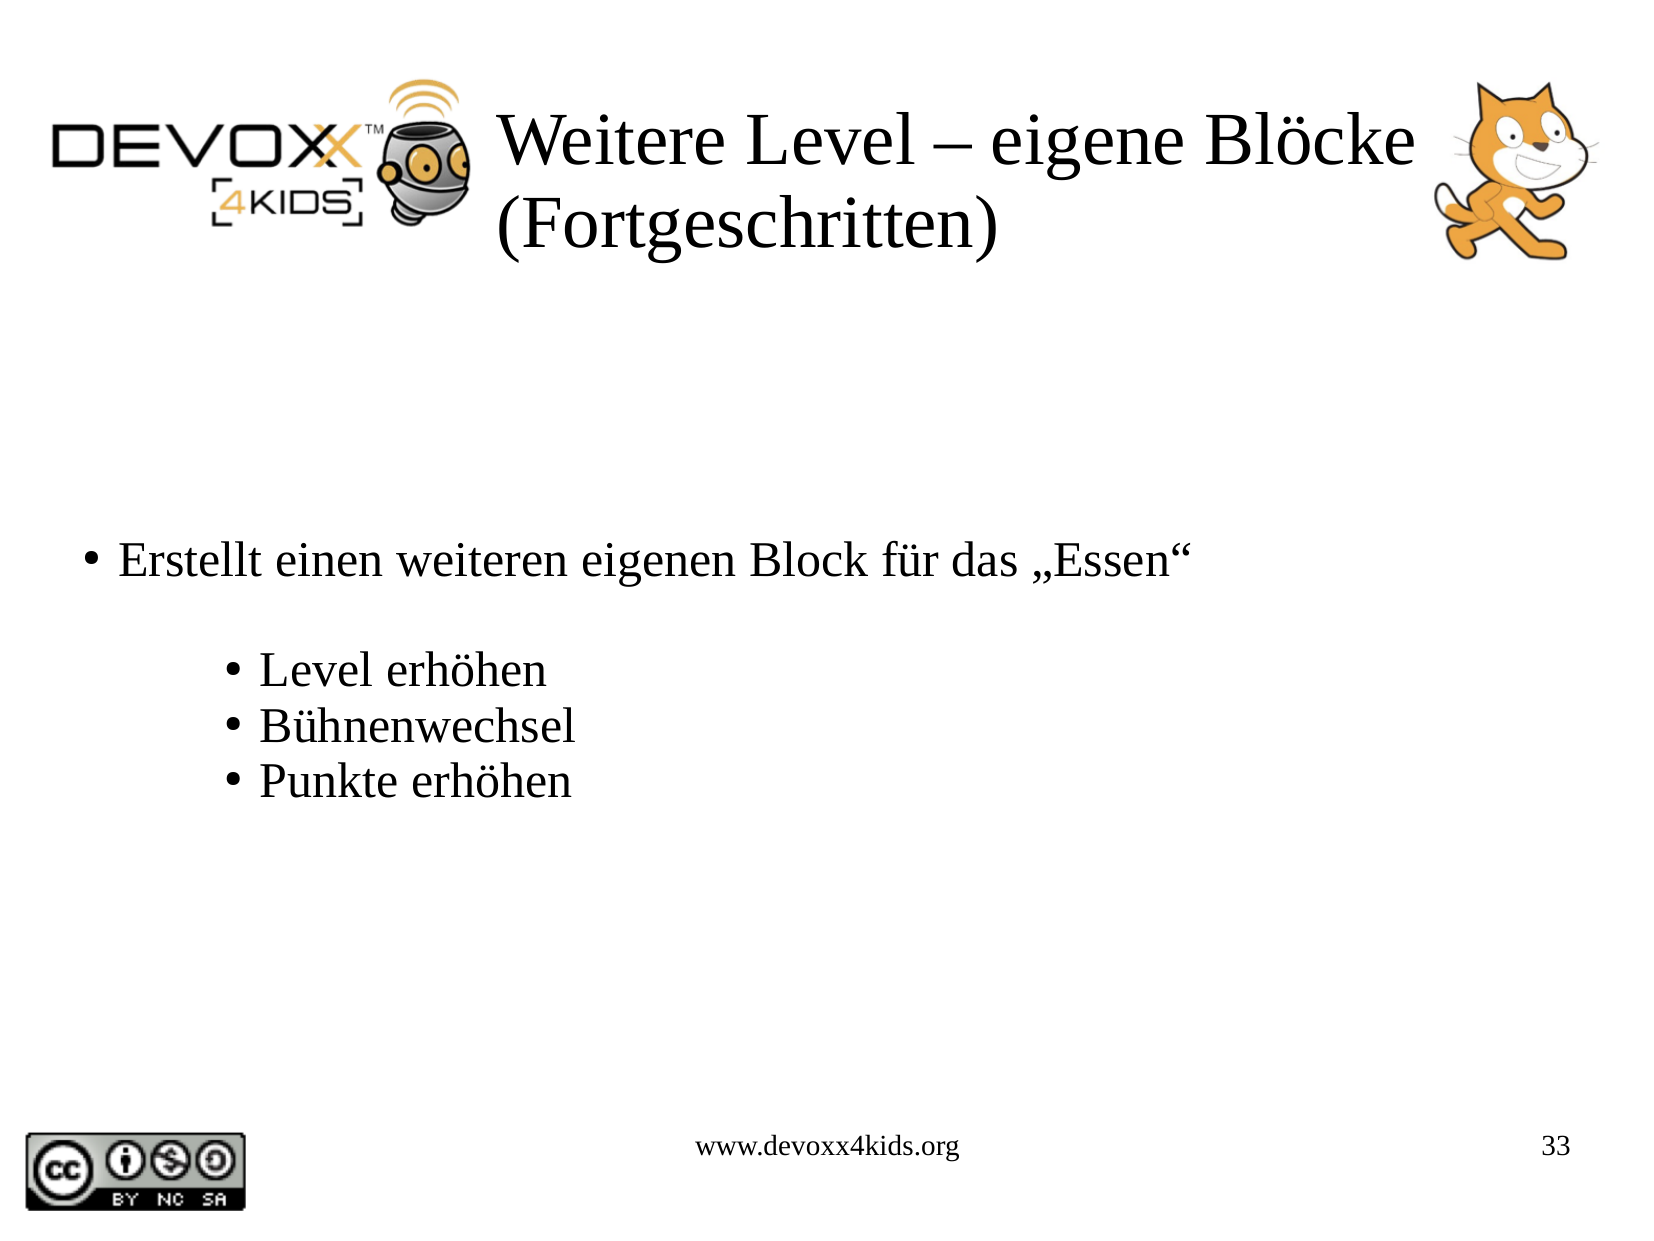

# Weitere Level – eigene Blöcke (Fortgeschritten)
Erstellt einen weiteren eigenen Block für das „Essen“
Level erhöhen
Bühnenwechsel
Punkte erhöhen
www.devoxx4kids.org
33